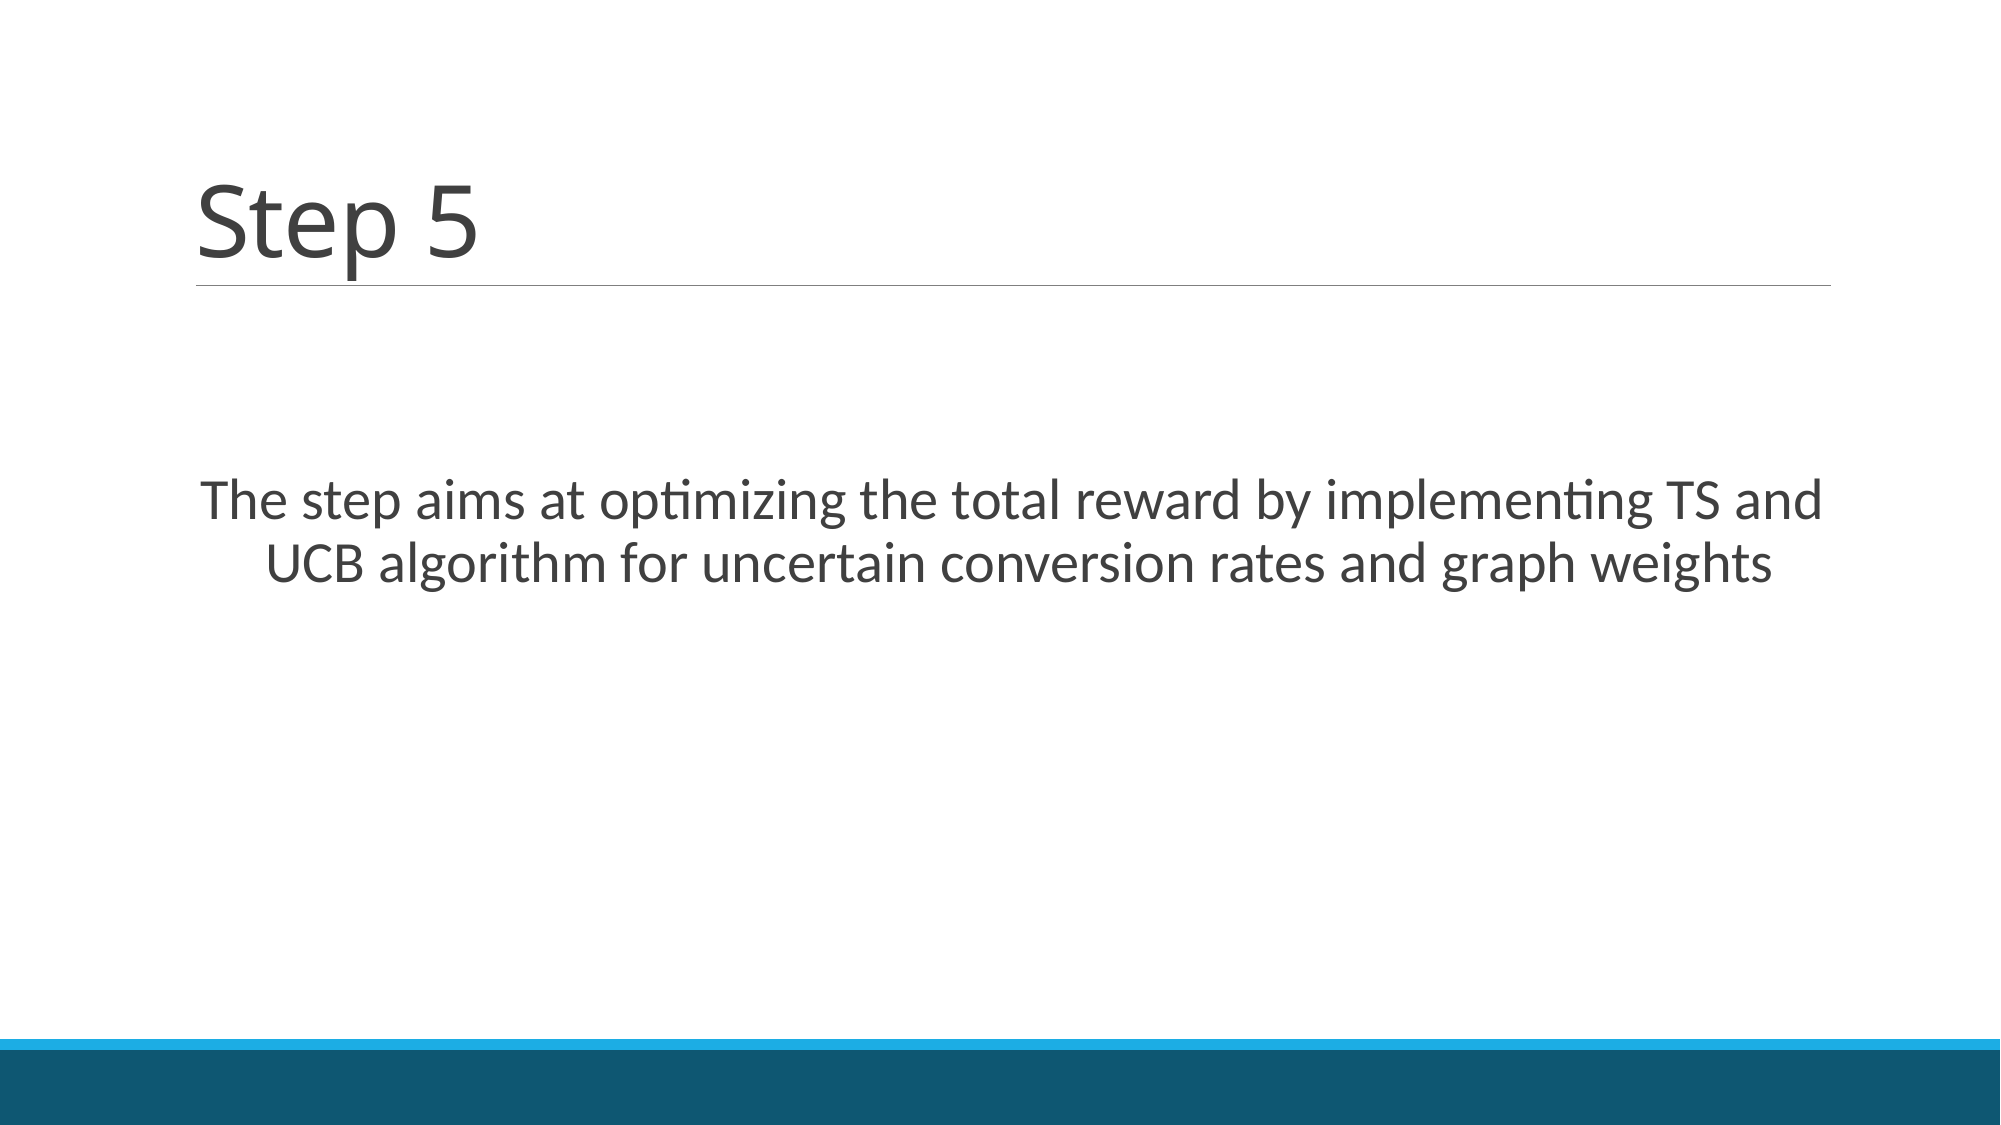

# Step 5
The step aims at optimizing the total reward by implementing TS and UCB algorithm for uncertain conversion rates and graph weights